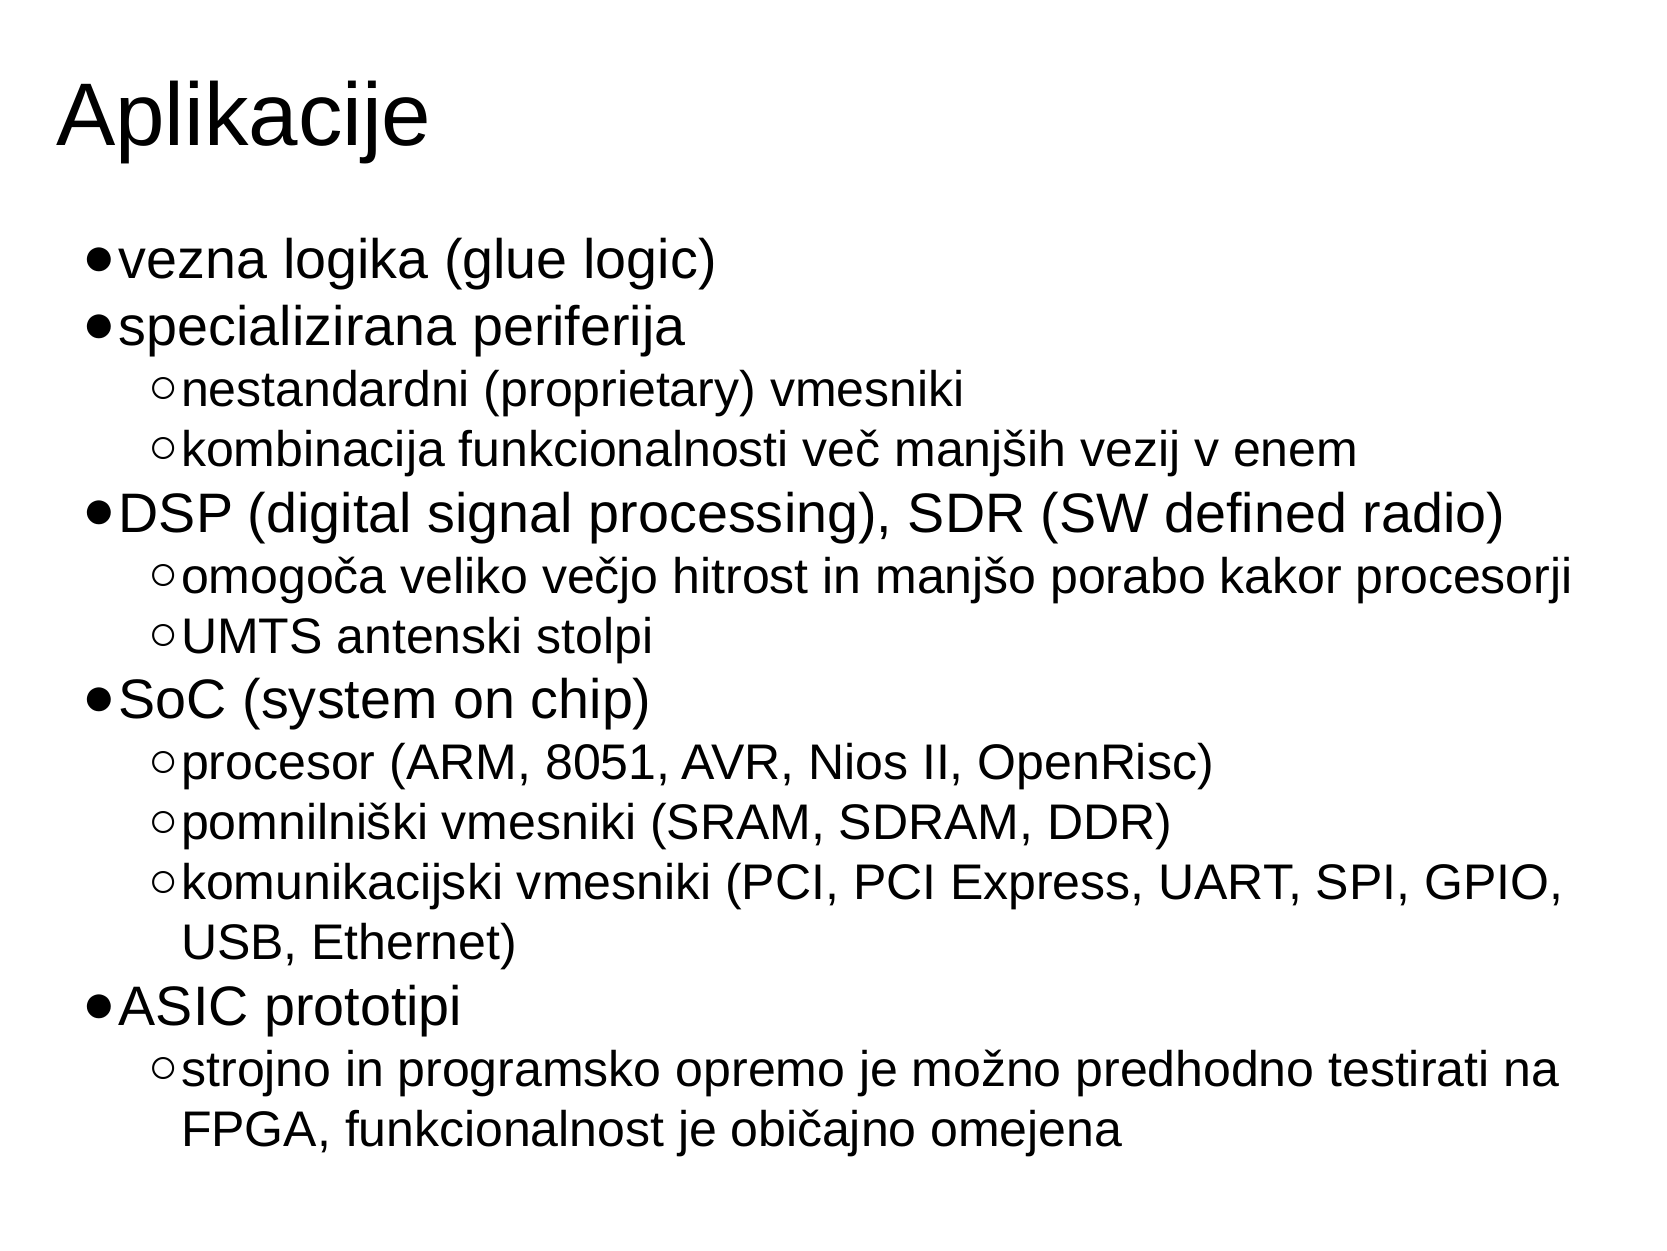

# Aplikacije
vezna logika (glue logic)
specializirana periferija
nestandardni (proprietary) vmesniki
kombinacija funkcionalnosti več manjših vezij v enem
DSP (digital signal processing), SDR (SW defined radio)
omogoča veliko večjo hitrost in manjšo porabo kakor procesorji
UMTS antenski stolpi
SoC (system on chip)
procesor (ARM, 8051, AVR, Nios II, OpenRisc)
pomnilniški vmesniki (SRAM, SDRAM, DDR)
komunikacijski vmesniki (PCI, PCI Express, UART, SPI, GPIO, USB, Ethernet)
ASIC prototipi
strojno in programsko opremo je možno predhodno testirati na FPGA, funkcionalnost je običajno omejena